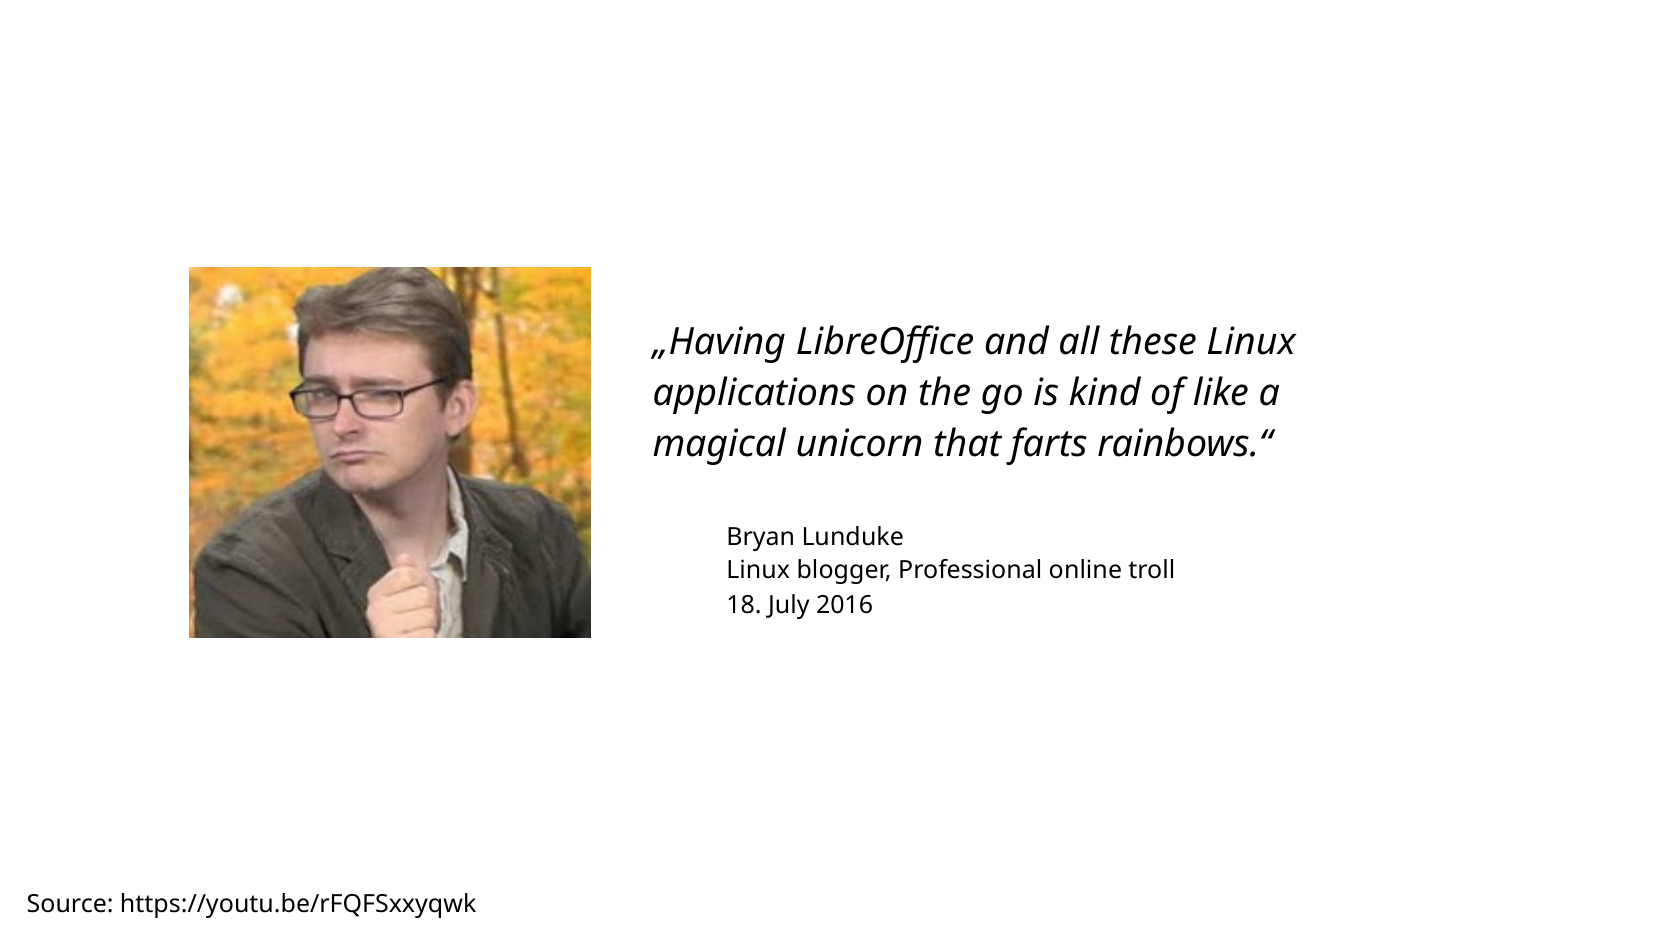

„Having LibreOffice and all these Linux applications on the go is kind of like a magical unicorn that farts rainbows.“
	Bryan Lunduke
	Linux blogger, Professional online troll
	18. July 2016
Source: https://youtu.be/rFQFSxxyqwk